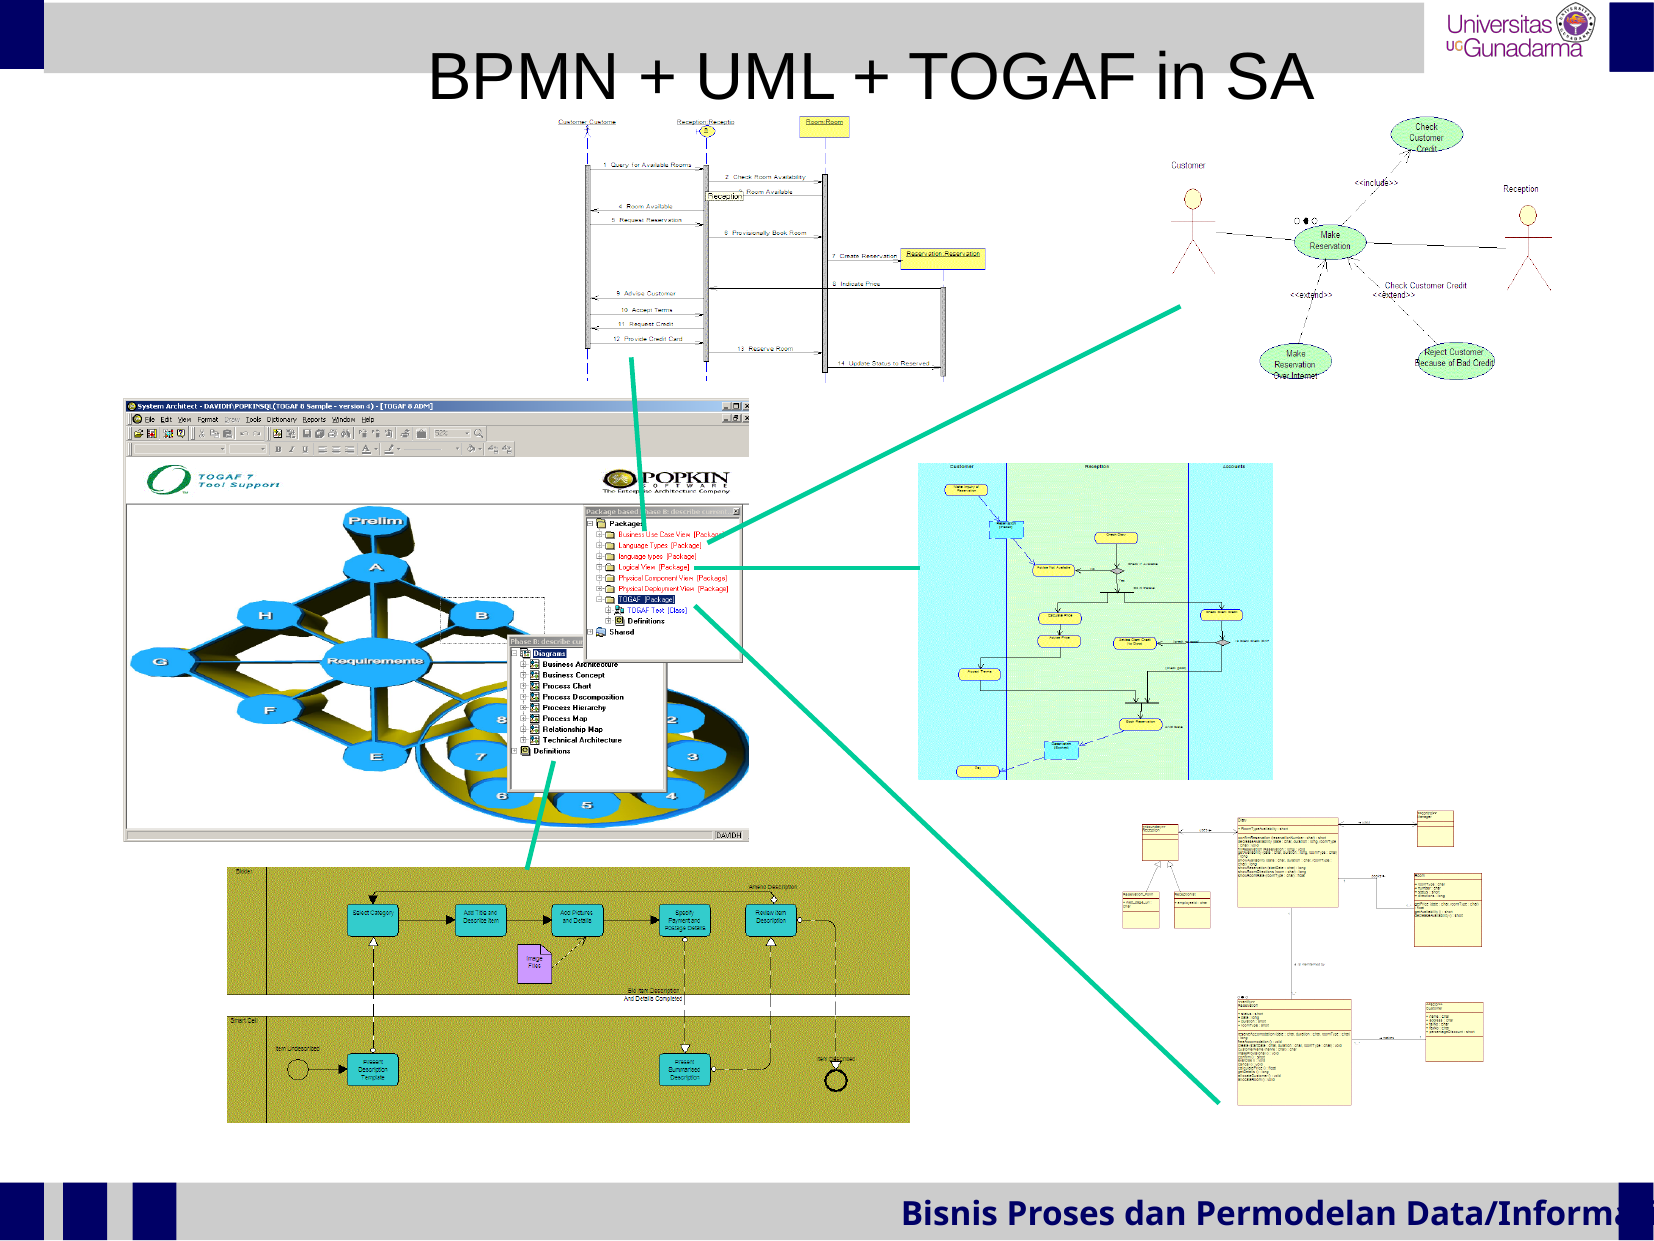

BPMN + UML + TOGAF in SA
#